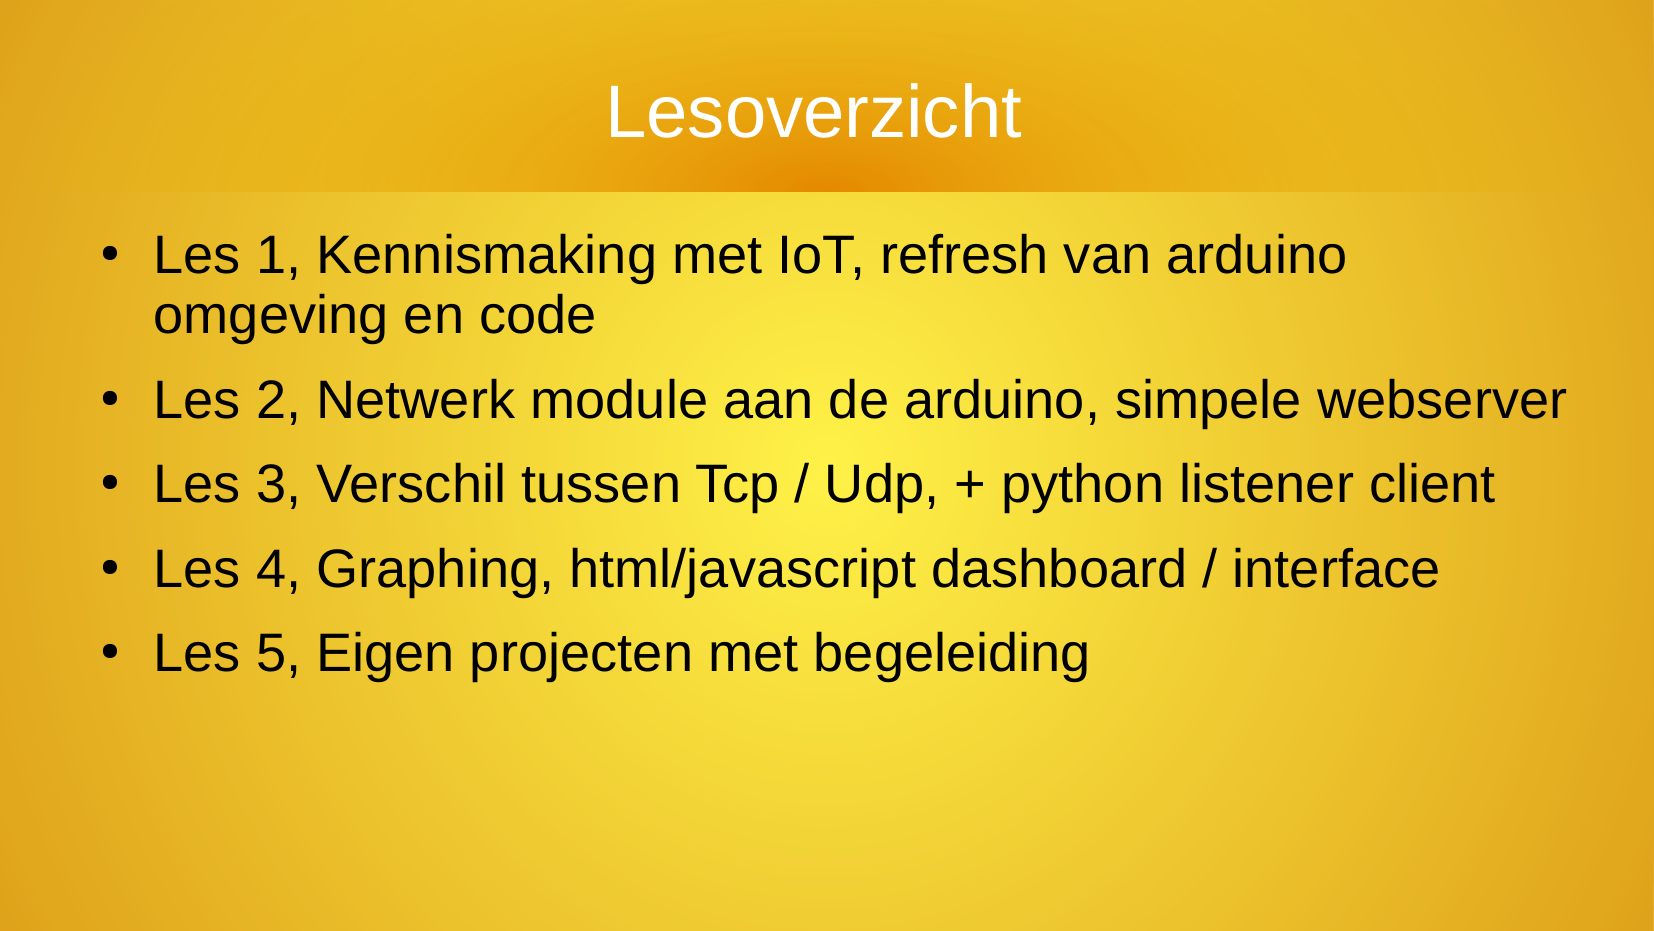

# Lesoverzicht
Les 1, Kennismaking met IoT, refresh van arduino omgeving en code
Les 2, Netwerk module aan de arduino, simpele webserver
Les 3, Verschil tussen Tcp / Udp, + python listener client
Les 4, Graphing, html/javascript dashboard / interface
Les 5, Eigen projecten met begeleiding